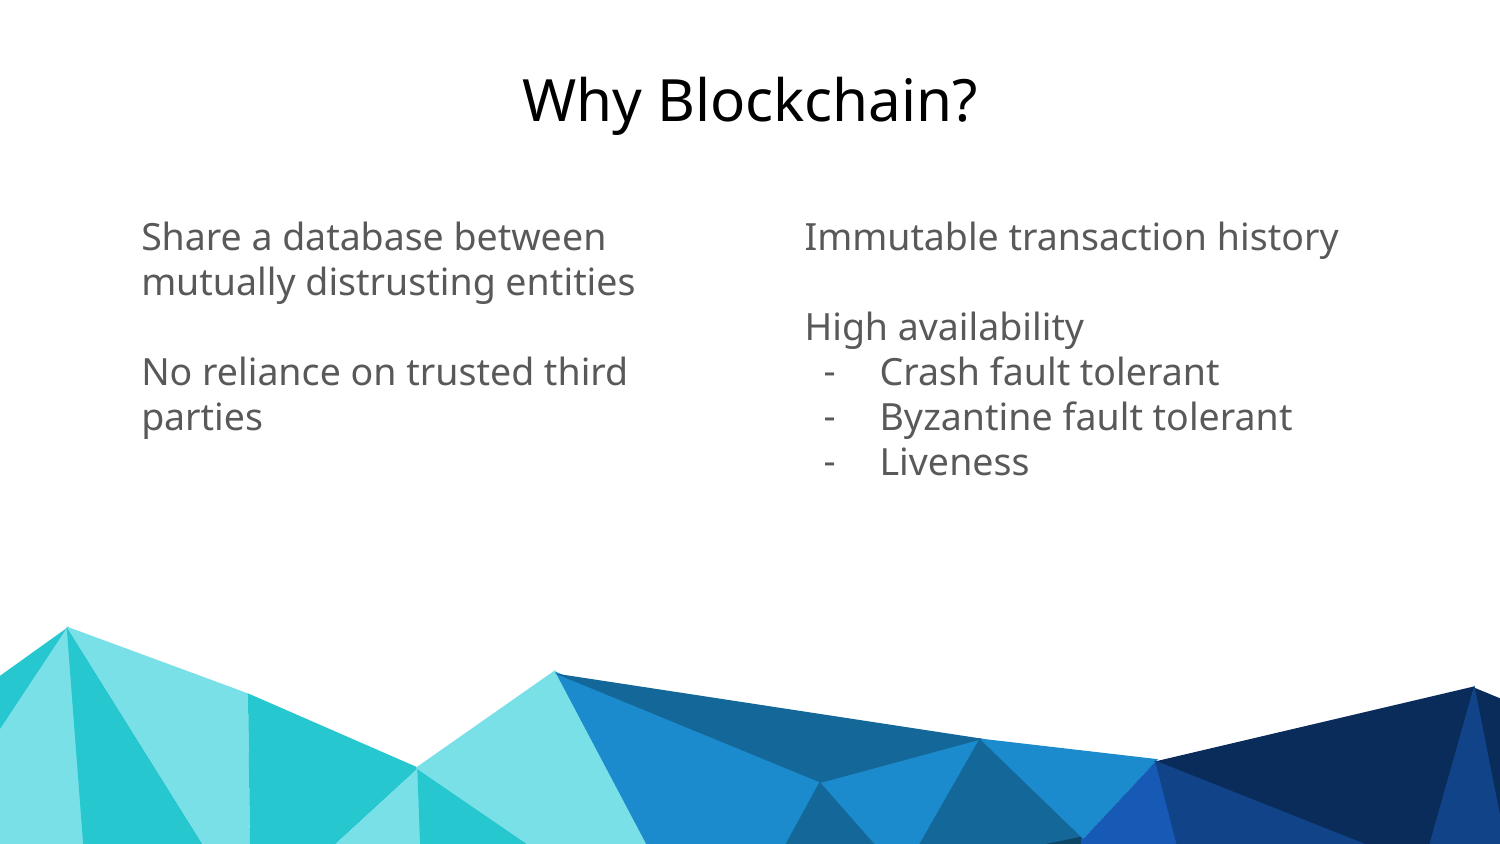

# Why Blockchain?
Share a database between mutually distrusting entities
No reliance on trusted third parties
Immutable transaction history
High availability
Crash fault tolerant
Byzantine fault tolerant
Liveness